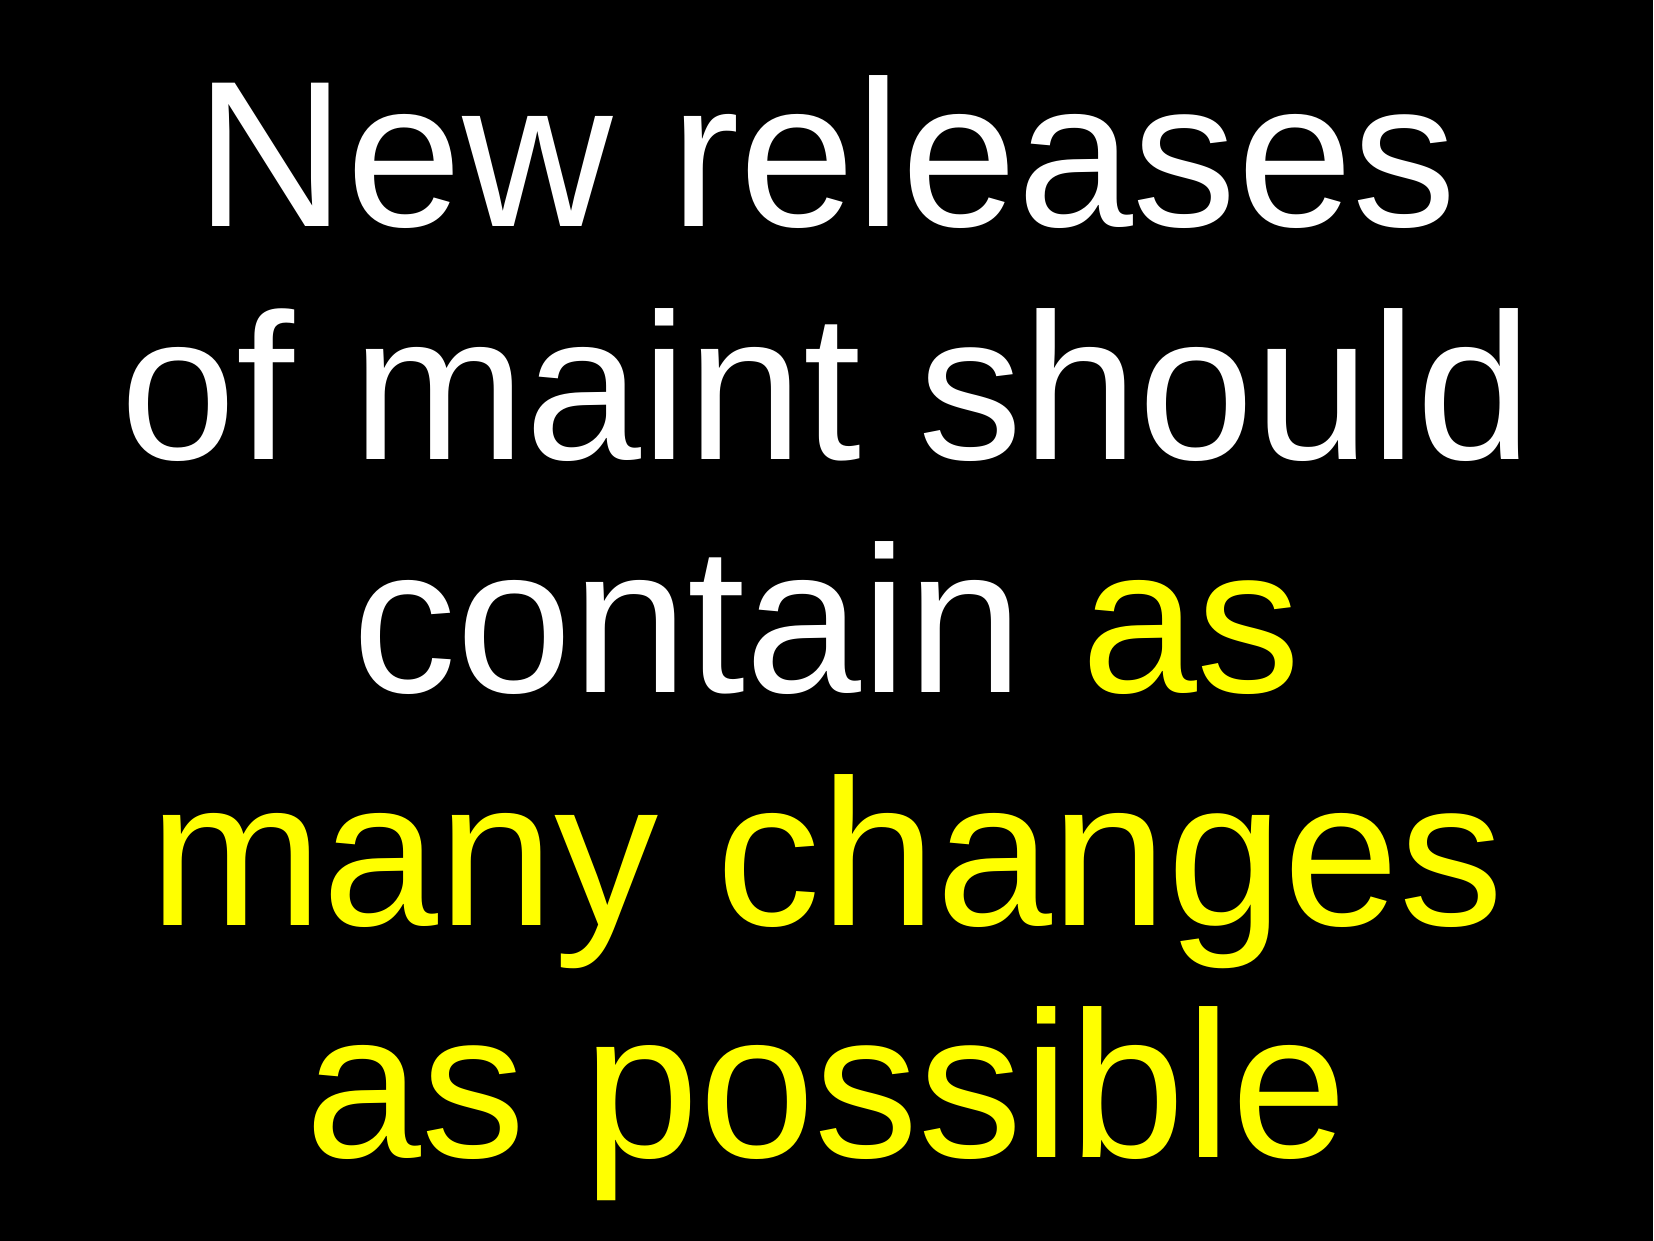

# New releases of maint should contain as many changes as possible